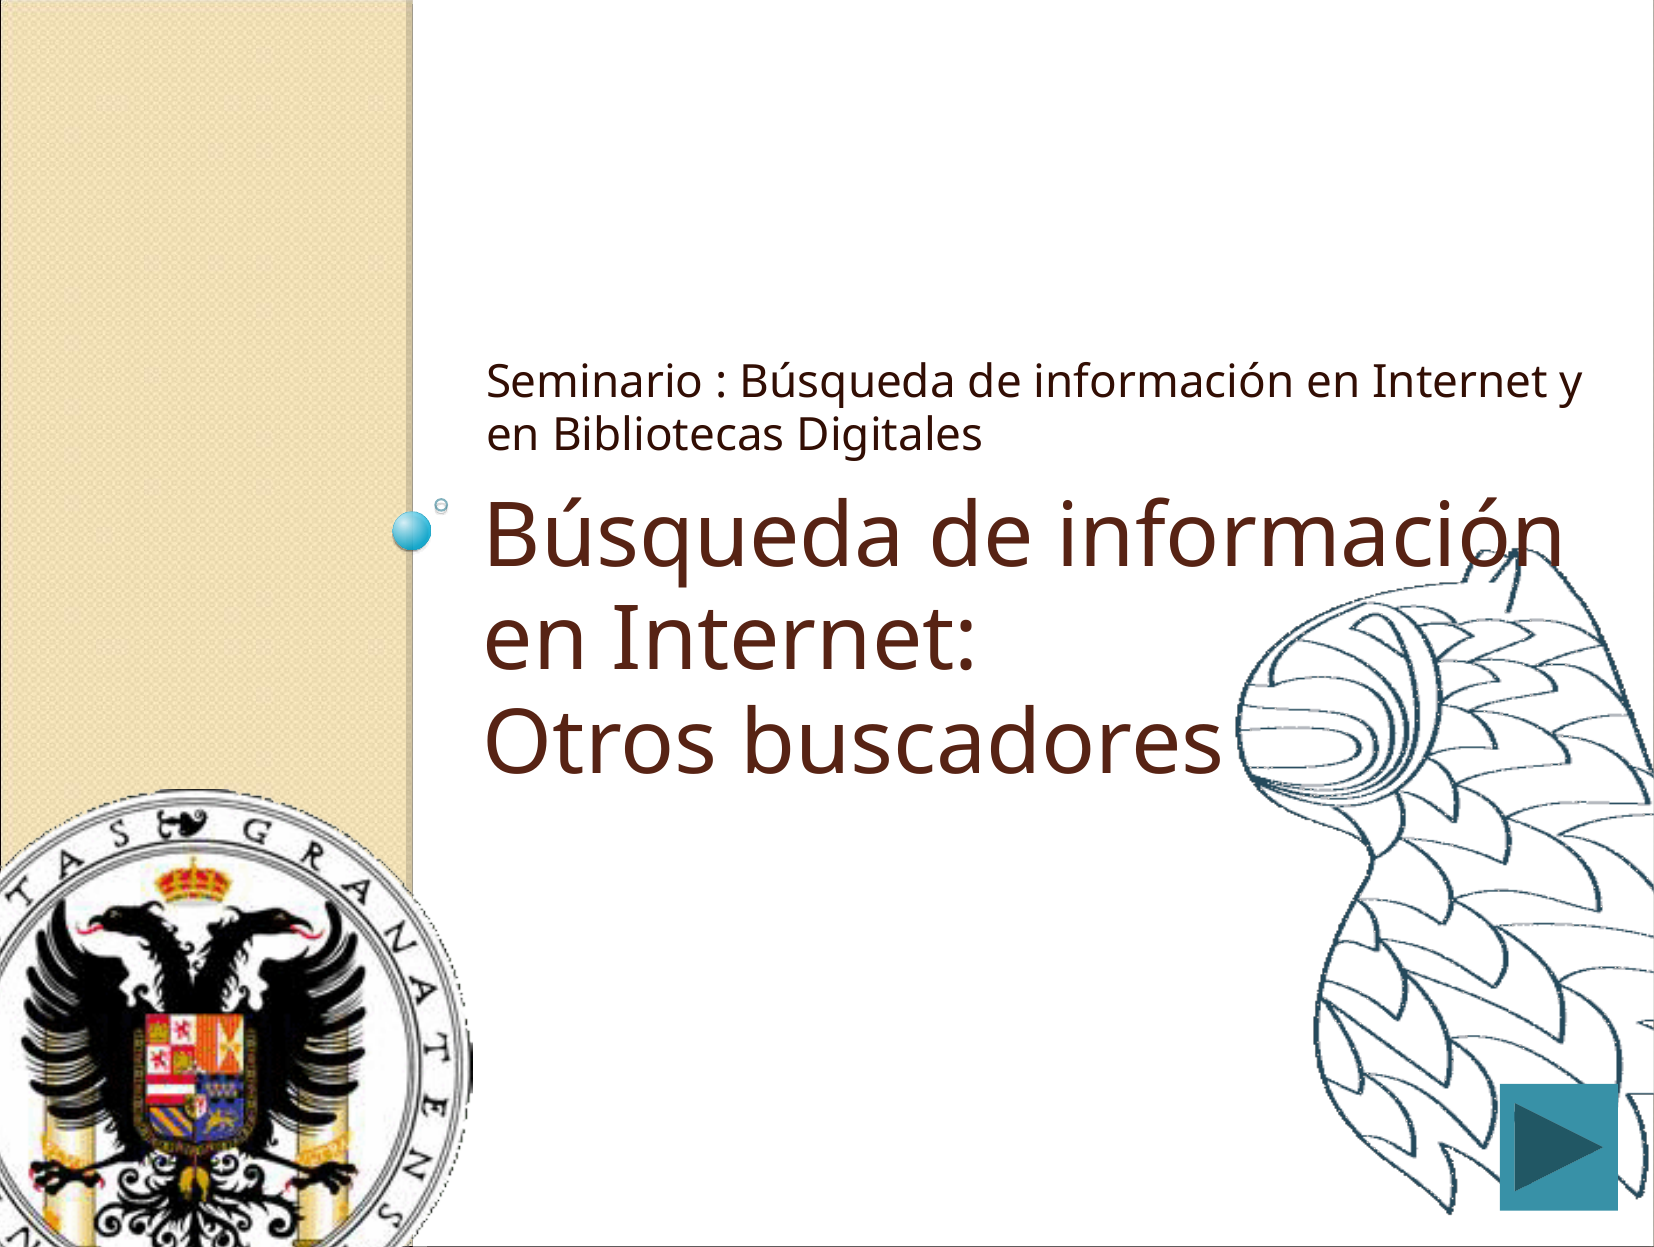

Seminario : Búsqueda de información en Internet y en Bibliotecas Digitales
# Búsqueda de información en Internet: Otros buscadores